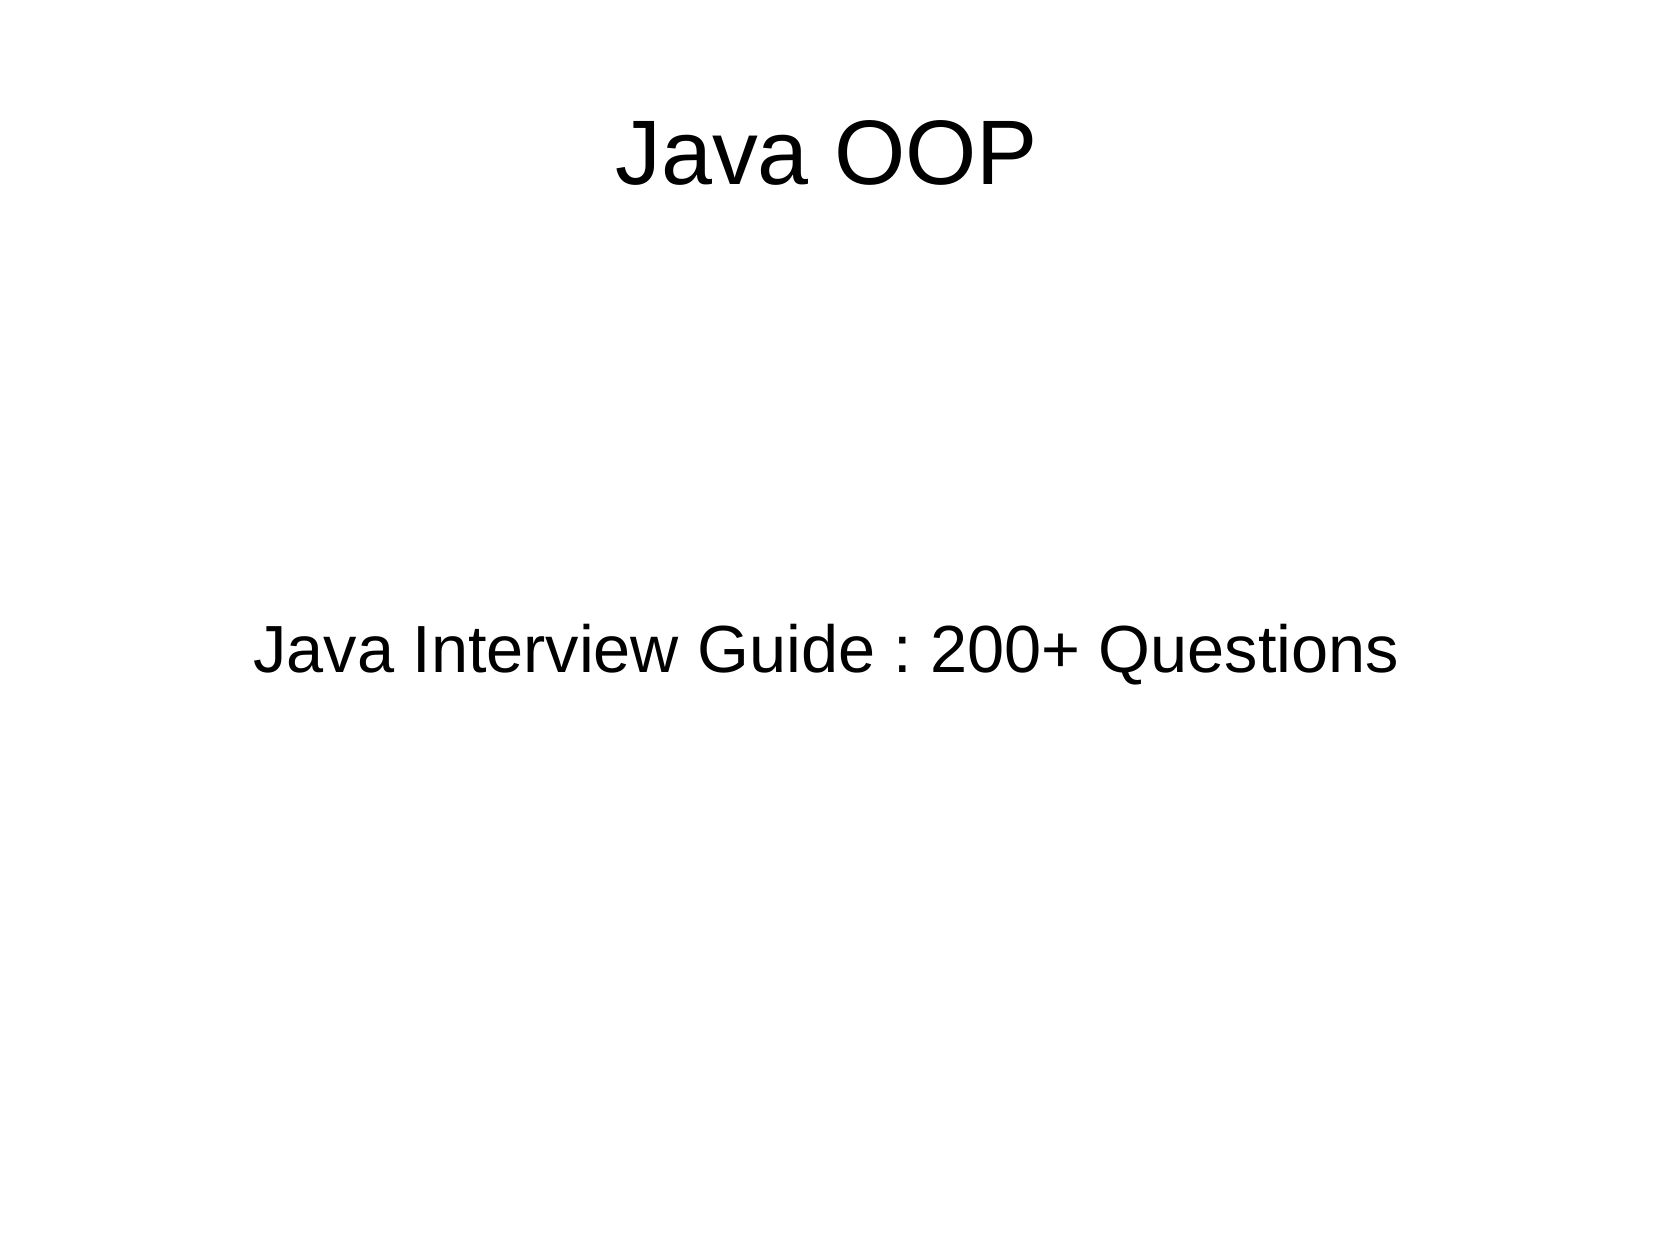

# Java OOP
Java Interview Guide : 200+ Questions